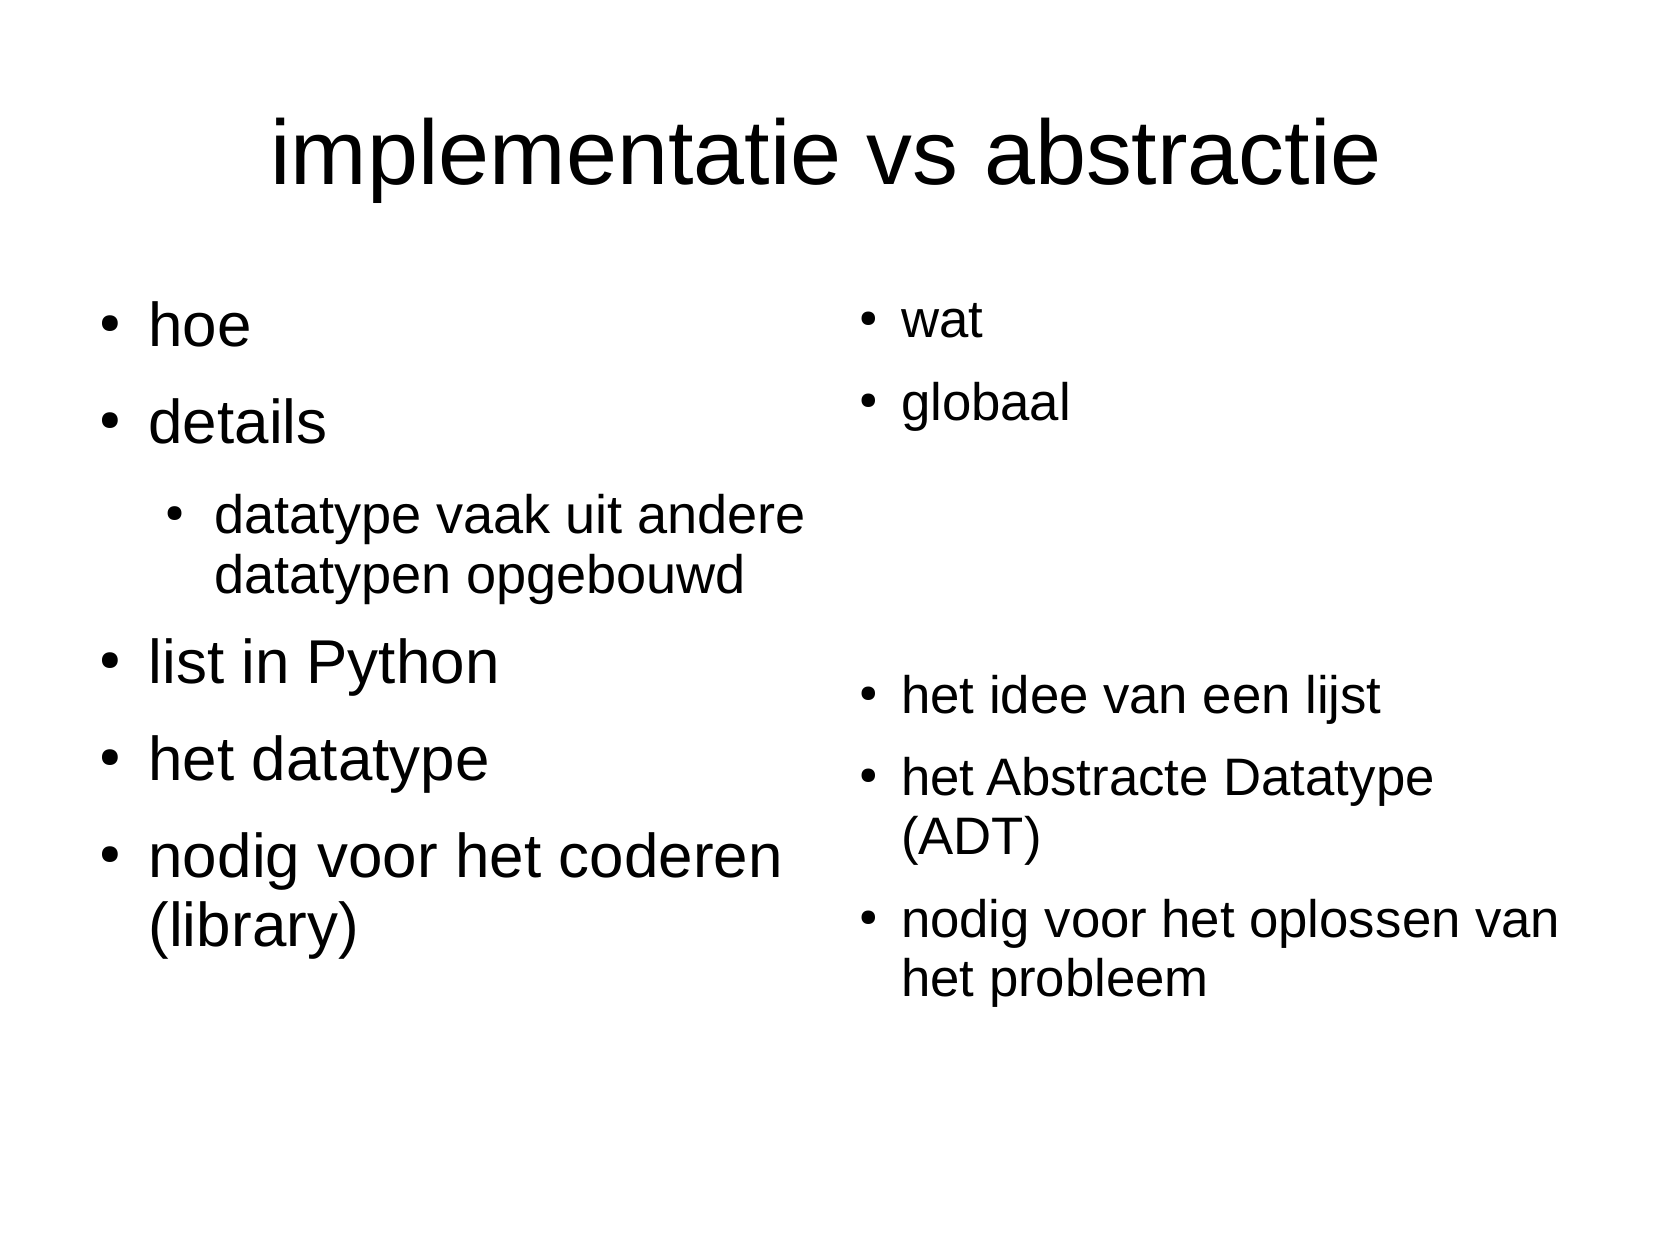

# implementatie vs abstractie
hoe
details
datatype vaak uit andere datatypen opgebouwd
list in Python
het datatype
nodig voor het coderen (library)
wat
globaal
het idee van een lijst
het Abstracte Datatype (ADT)
nodig voor het oplossen van het probleem